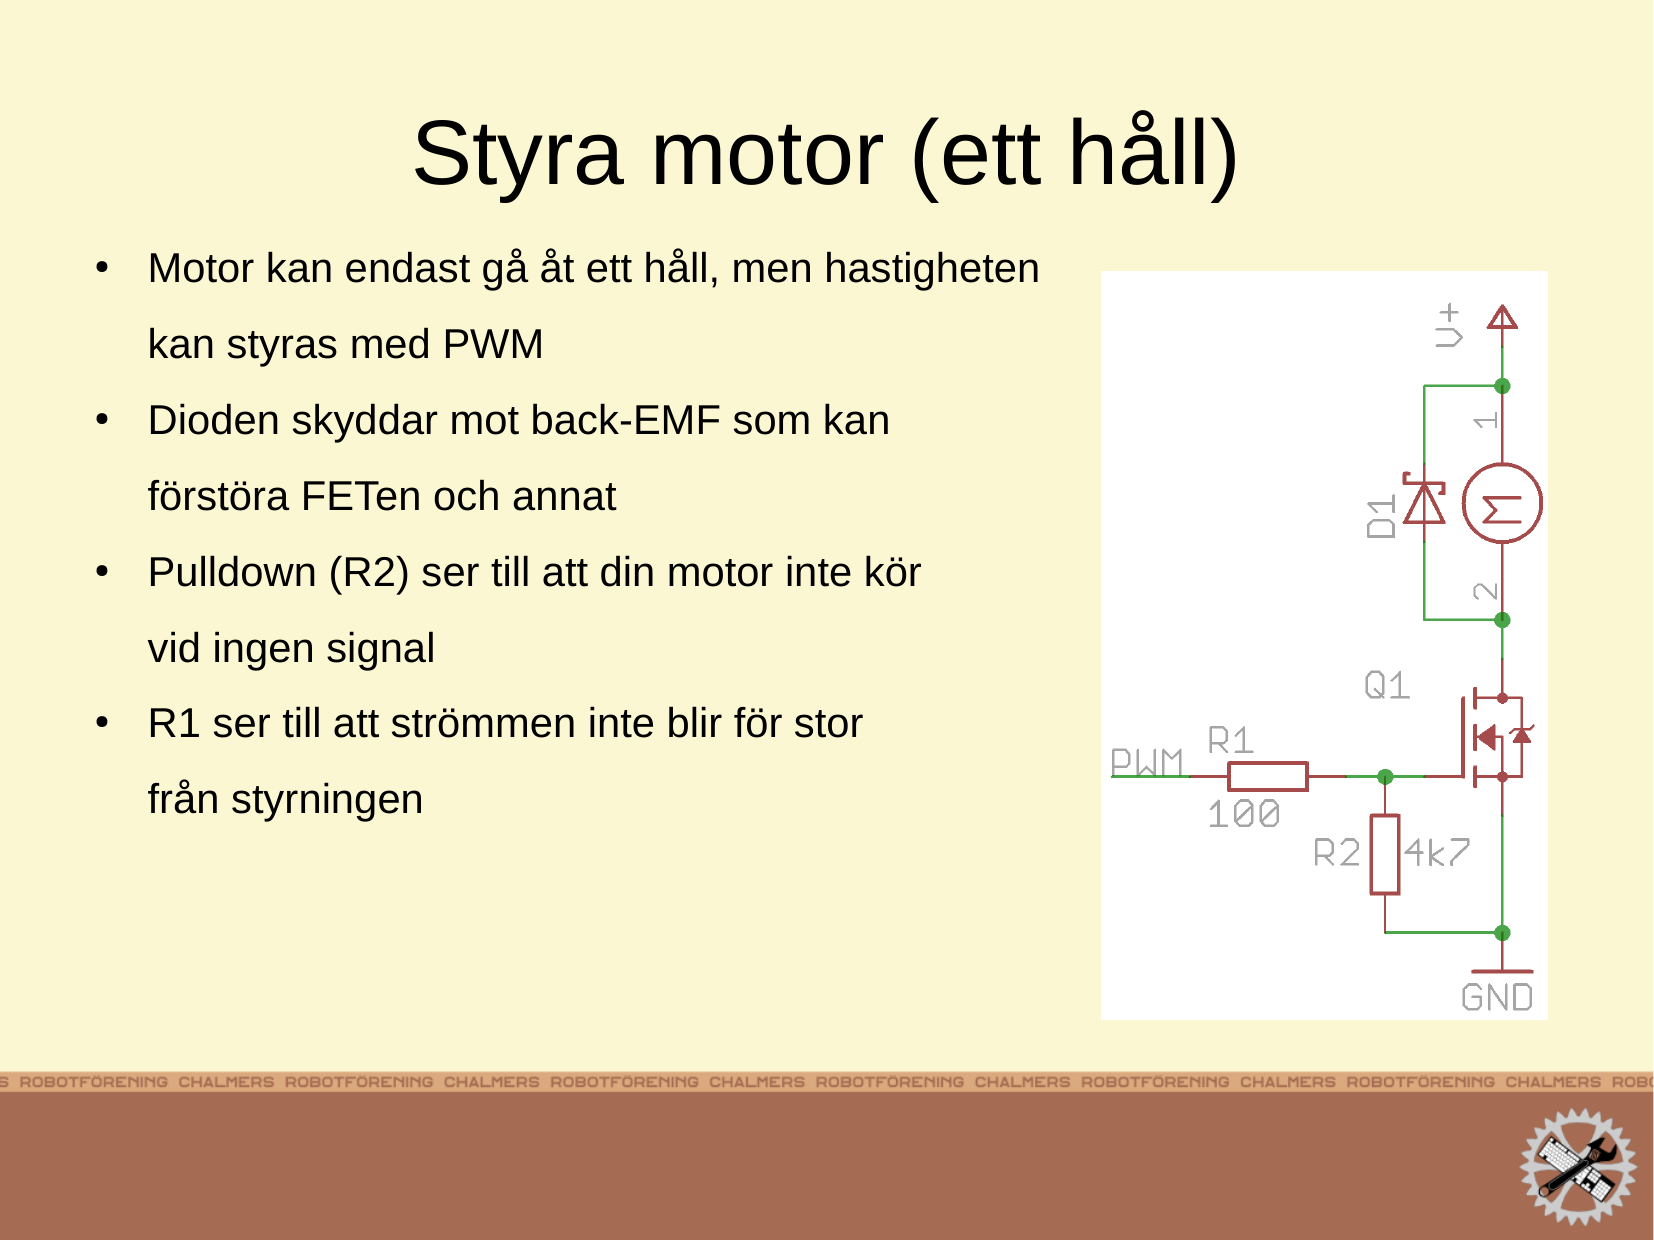

# Styra motor (ett håll)
Motor kan endast gå åt ett håll, men hastigheten
kan styras med PWM
Dioden skyddar mot back-EMF som kan
förstöra FETen och annat
Pulldown (R2) ser till att din motor inte kör
vid ingen signal
R1 ser till att strömmen inte blir för stor
från styrningen